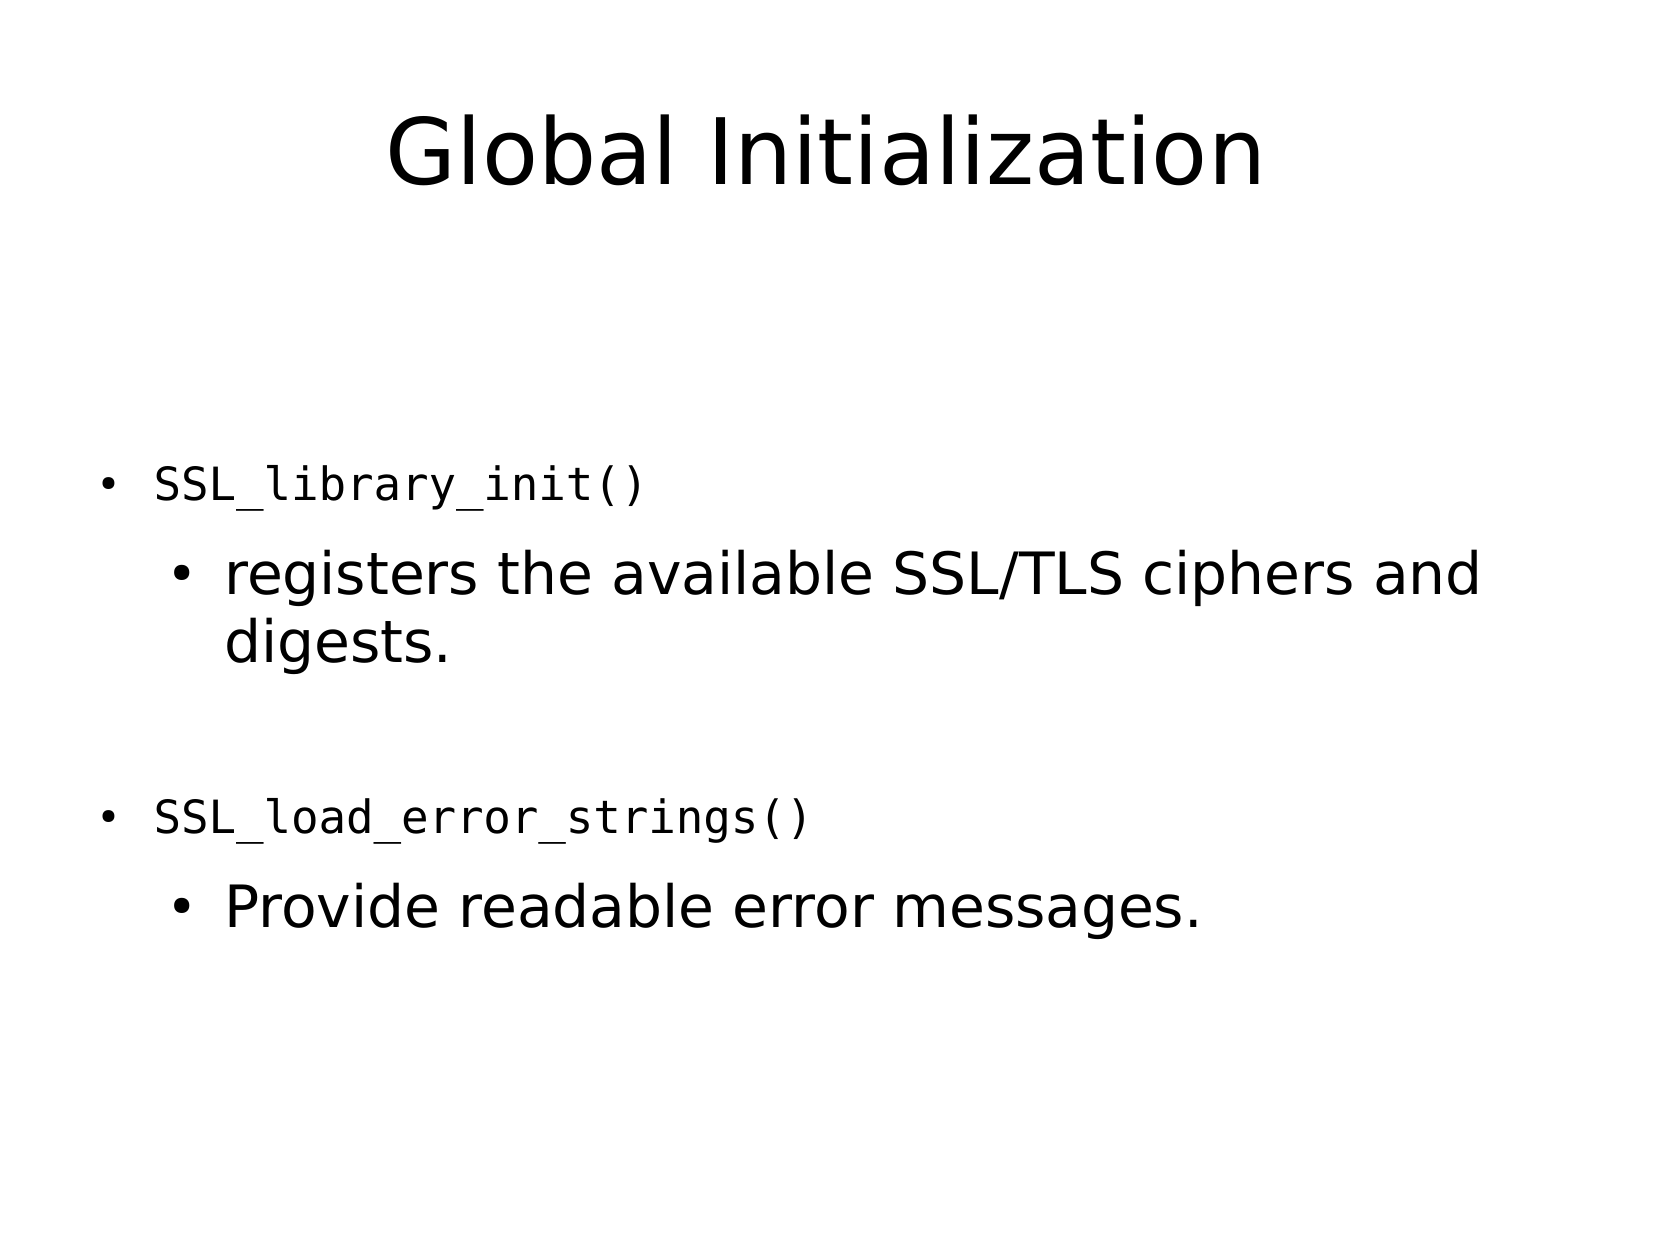

# Global Initialization
SSL_library_init()
registers the available SSL/TLS ciphers and digests.
SSL_load_error_strings()
Provide readable error messages.